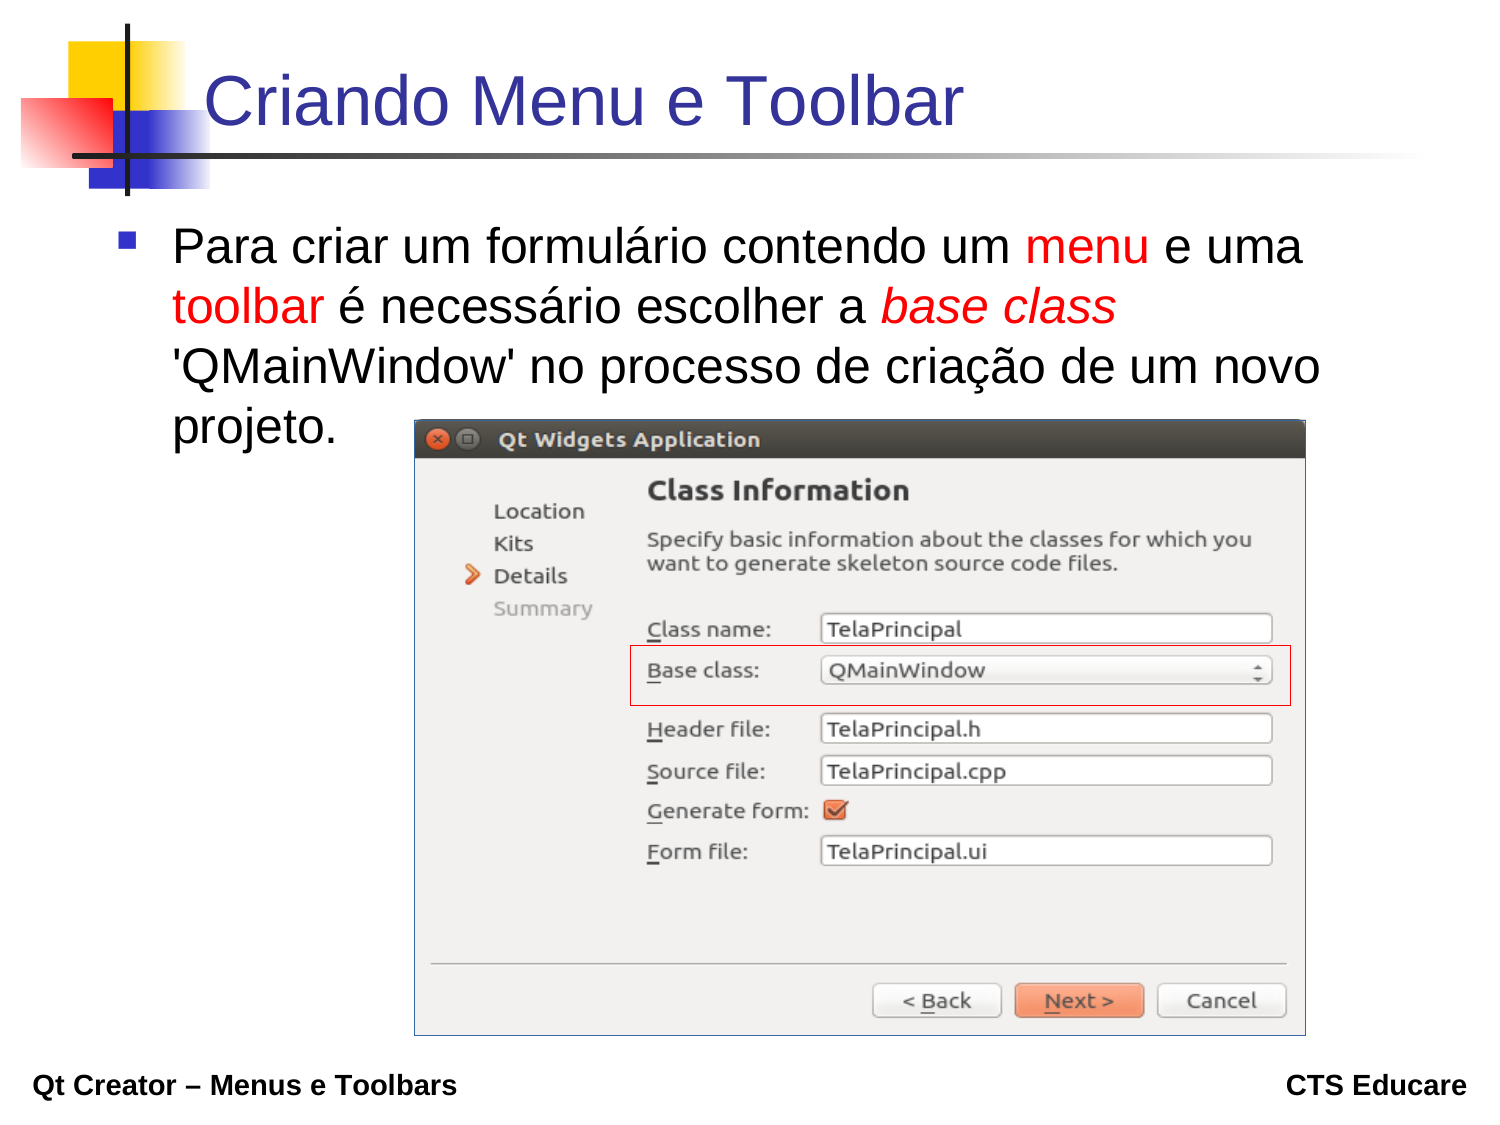

# Criando Menu e Toolbar
Para criar um formulário contendo um menu e uma toolbar é necessário escolher a base class 'QMainWindow' no processo de criação de um novo projeto.